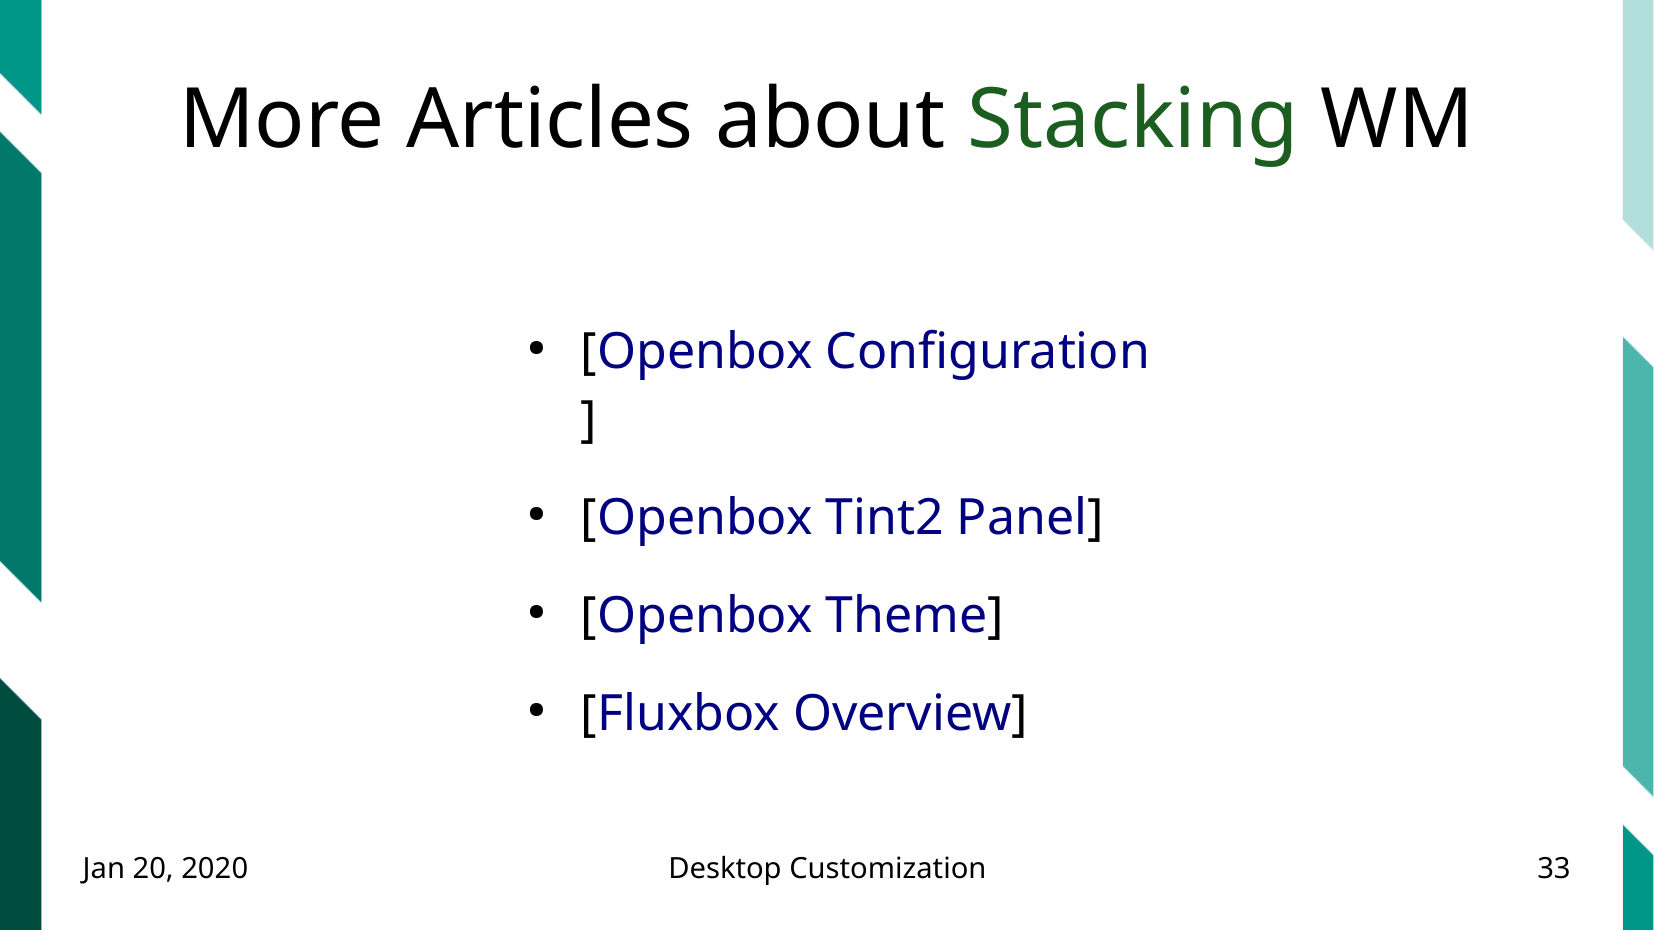

# More Articles about Stacking WM
[Openbox Configuration]
[Openbox Tint2 Panel]
[Openbox Theme]
[Fluxbox Overview]
Jan 20, 2020
Desktop Customization
33